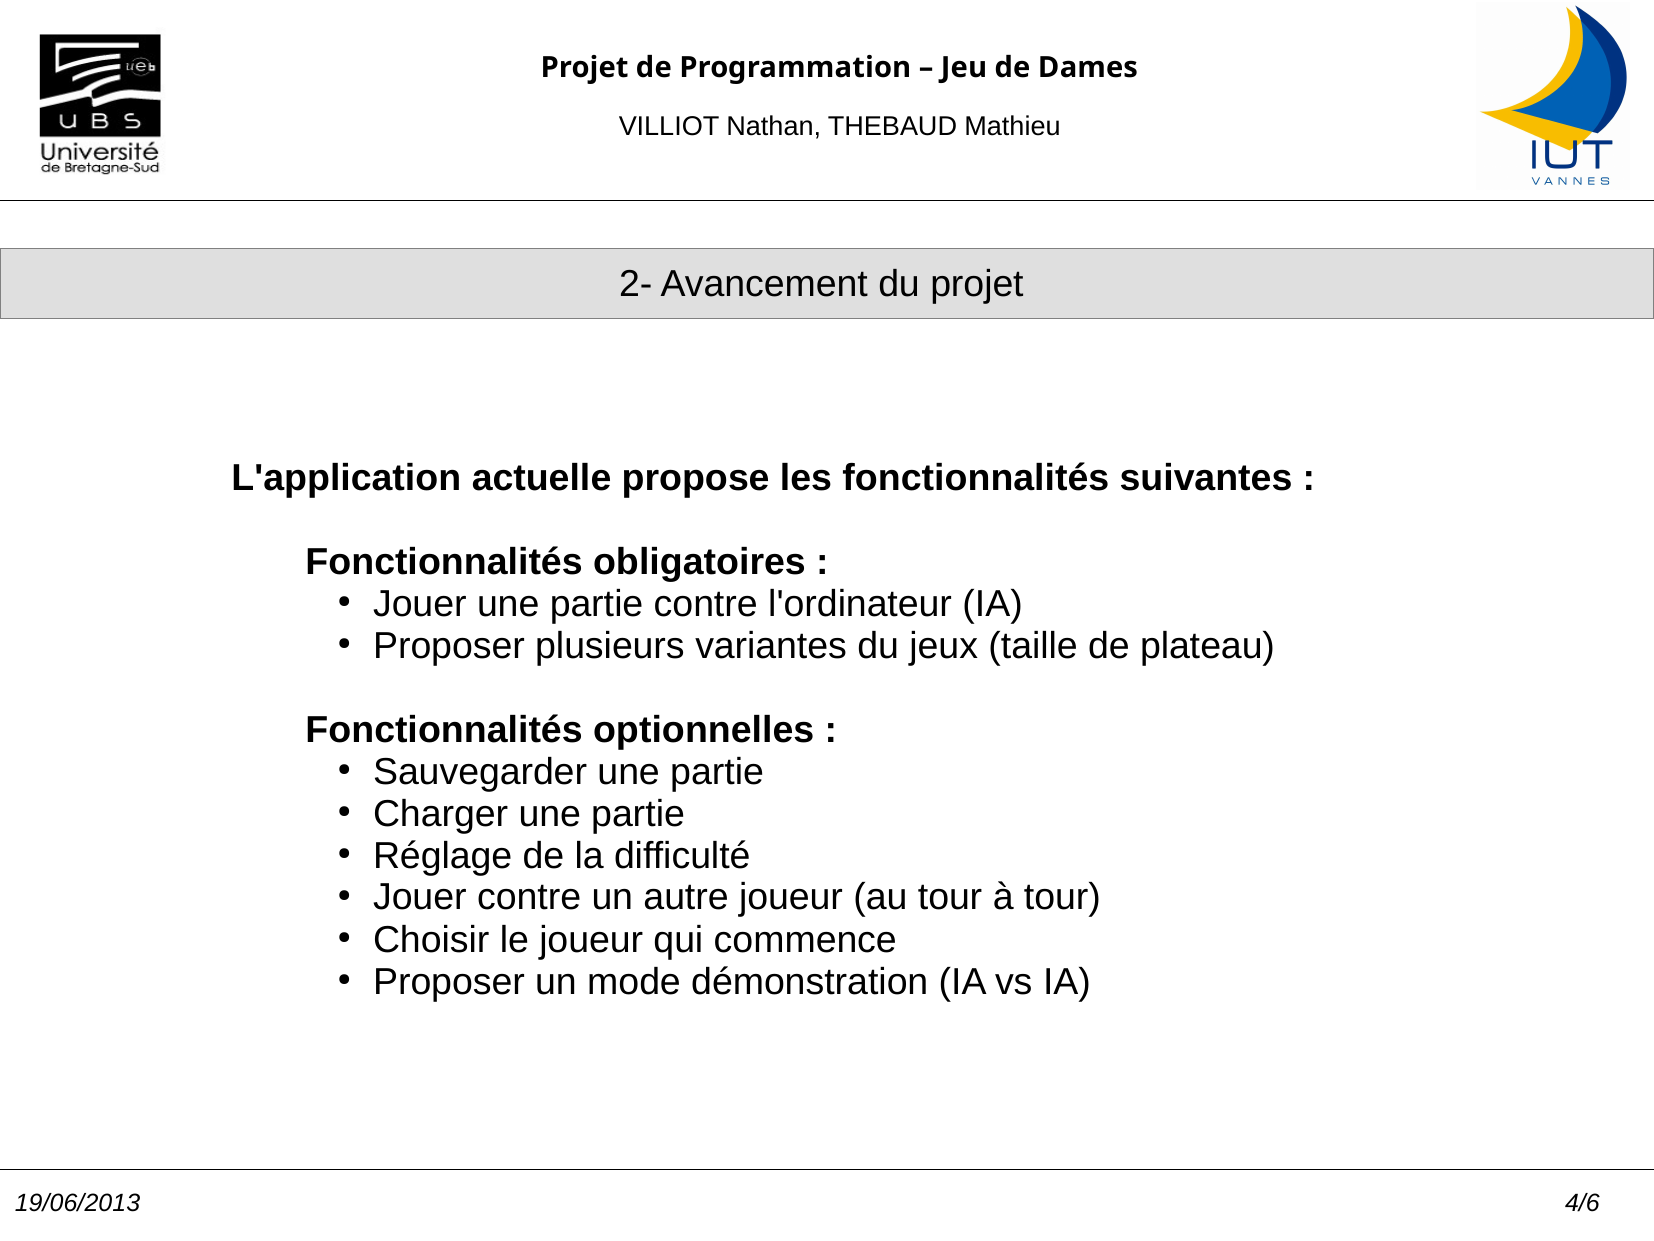

Projet de Programmation – Jeu de Dames
VILLIOT Nathan, THEBAUD Mathieu
2- Avancement du projet
L'application actuelle propose les fonctionnalités suivantes :
	Fonctionnalités obligatoires :
Jouer une partie contre l'ordinateur (IA)
Proposer plusieurs variantes du jeux (taille de plateau)
	Fonctionnalités optionnelles :
Sauvegarder une partie
Charger une partie
Réglage de la difficulté
Jouer contre un autre joueur (au tour à tour)
Choisir le joueur qui commence
Proposer un mode démonstration (IA vs IA)